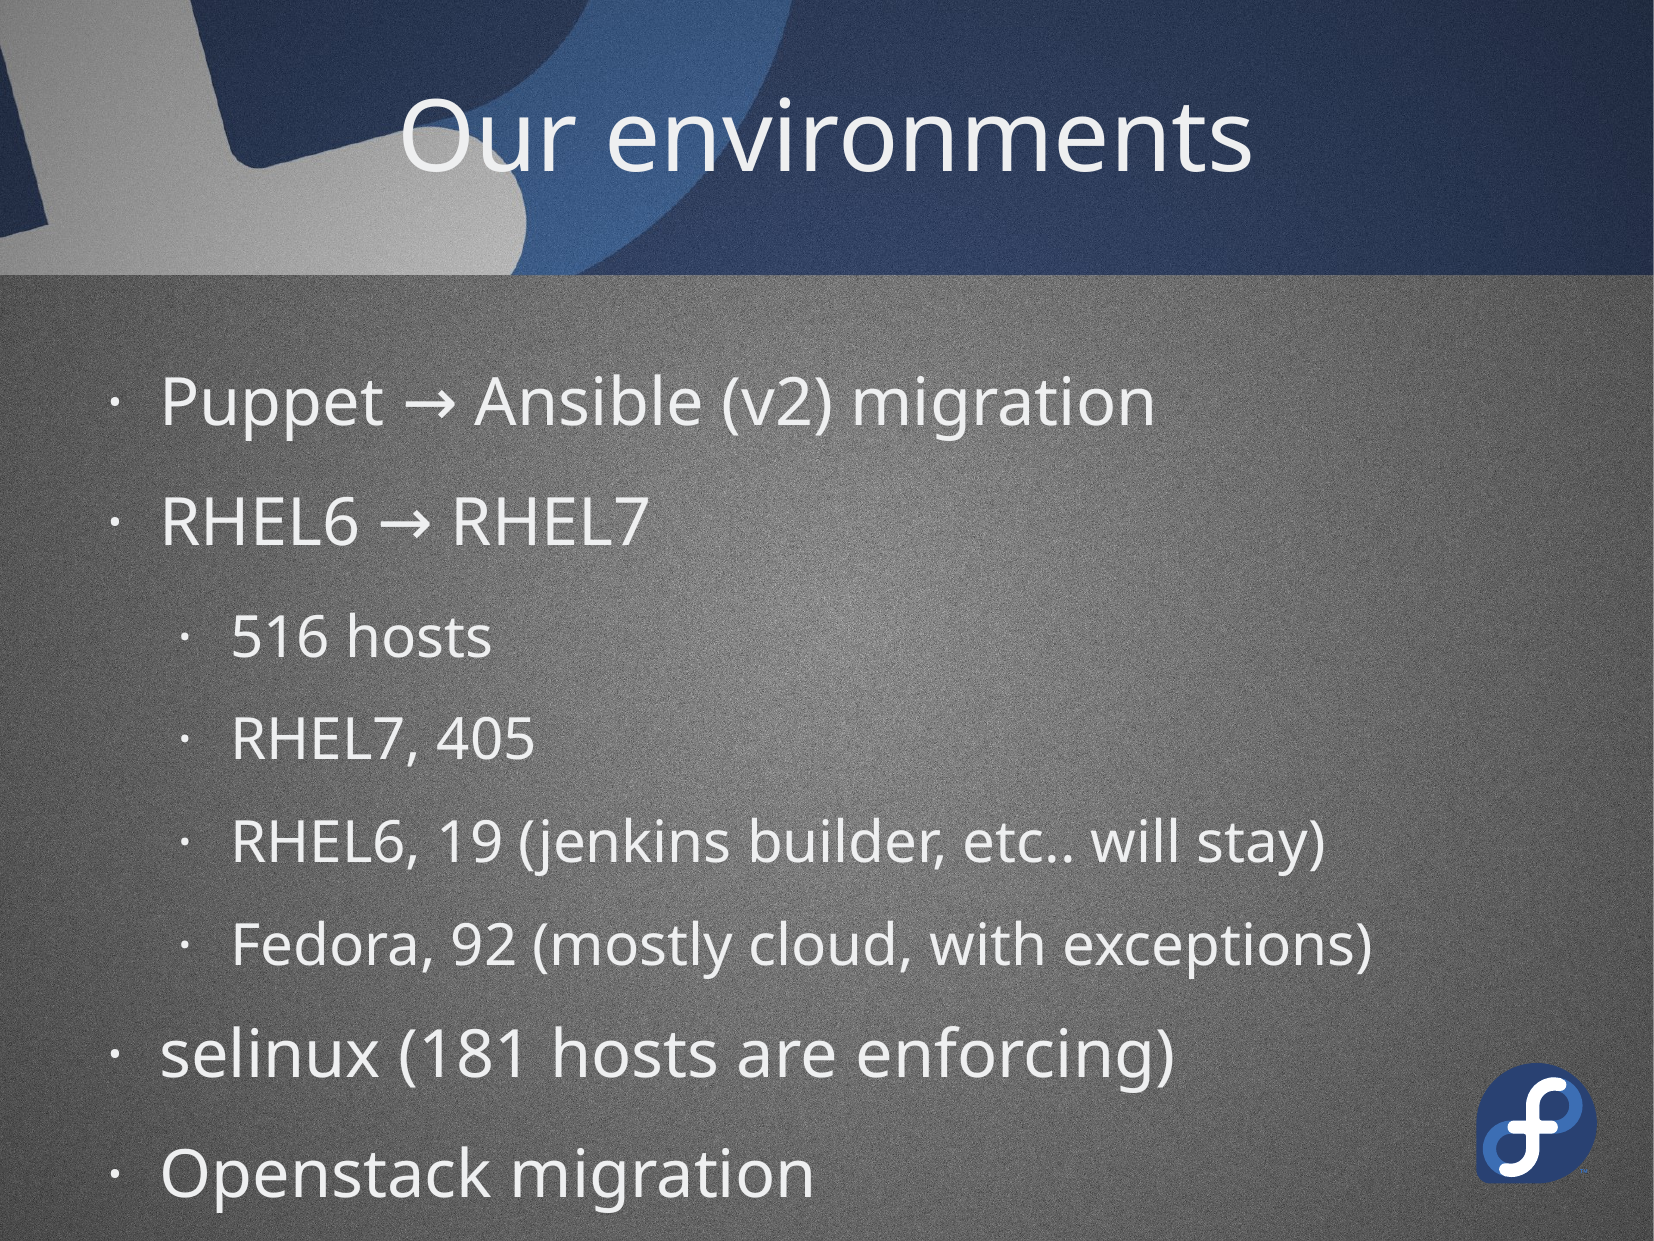

# Our environments
Puppet → Ansible (v2) migration
RHEL6 → RHEL7
516 hosts
RHEL7, 405
RHEL6, 19 (jenkins builder, etc.. will stay)
Fedora, 92 (mostly cloud, with exceptions)
selinux (181 hosts are enforcing)
Openstack migration
ansibilized RHOS-5 (Icehouse)